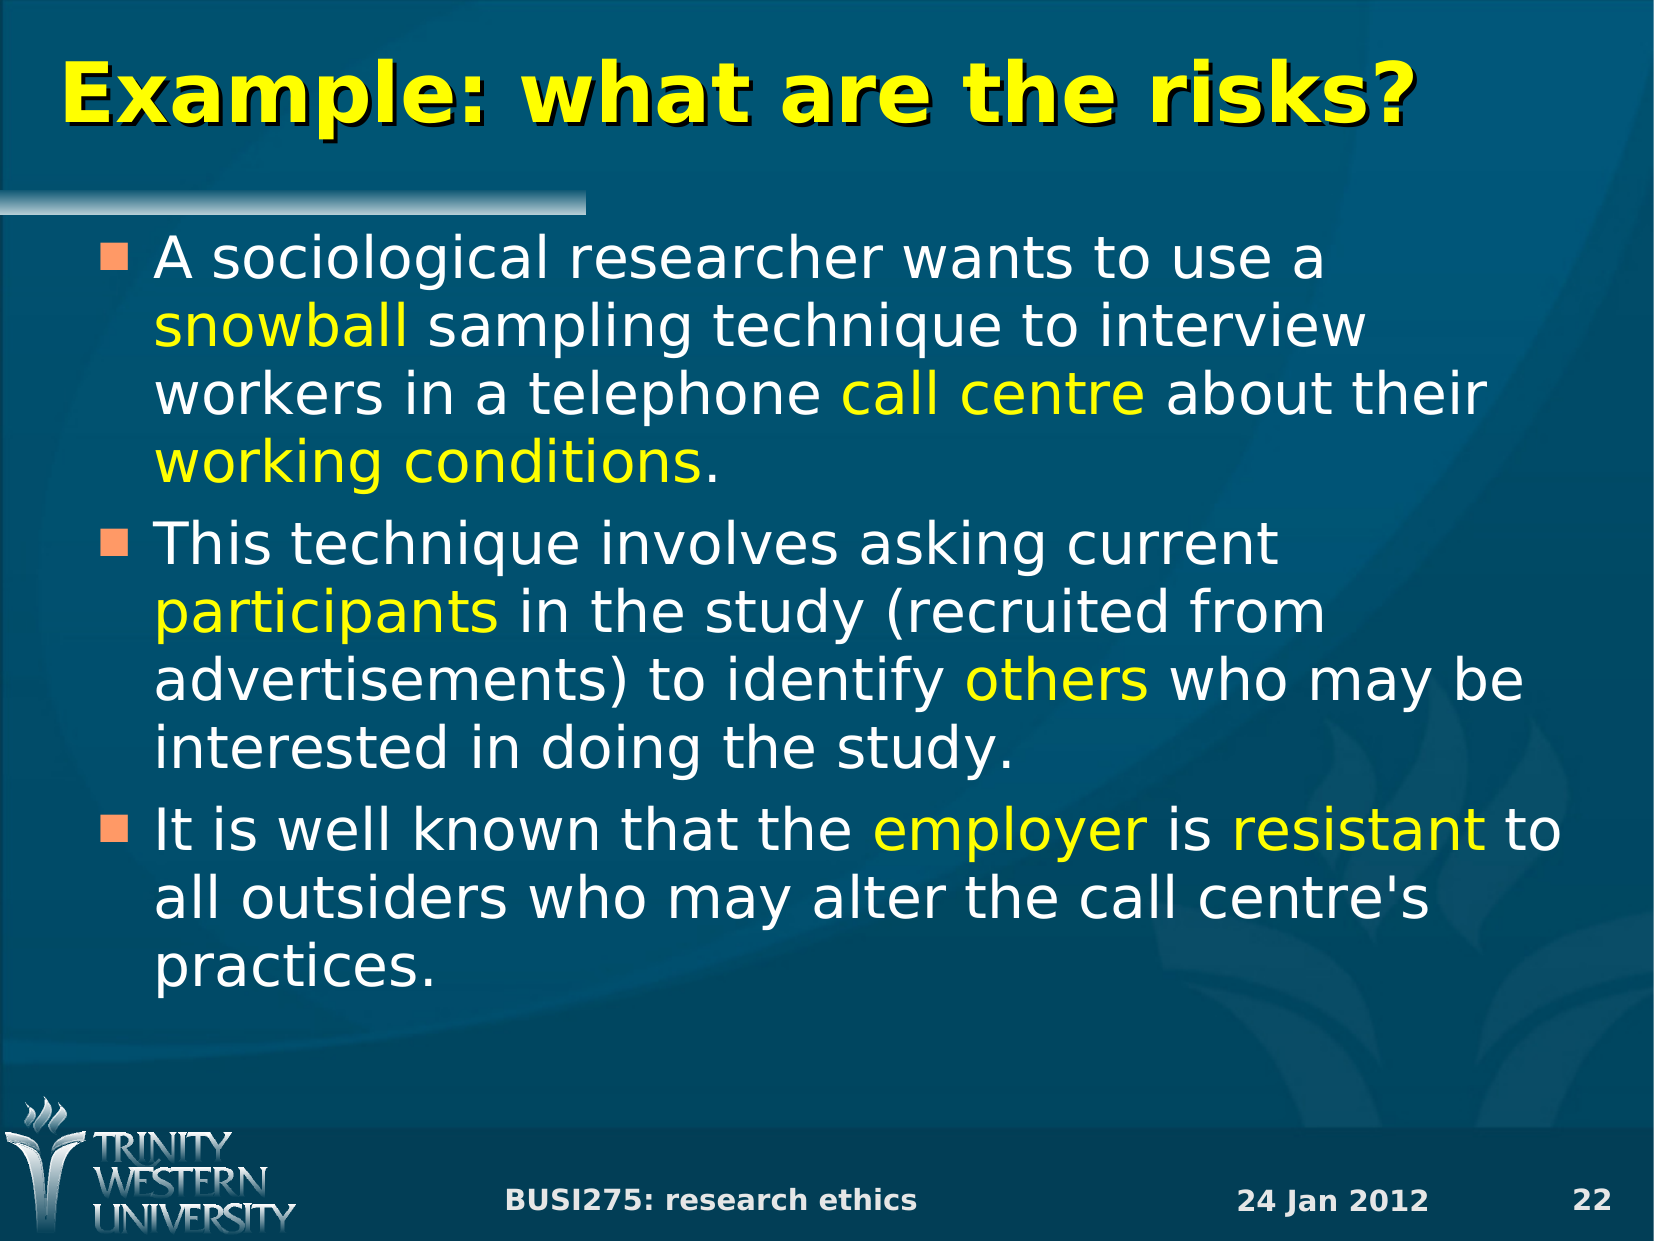

# Example: what are the risks?
A sociological researcher wants to use a snowball sampling technique to interview workers in a telephone call centre about their working conditions.
This technique involves asking current participants in the study (recruited from advertisements) to identify others who may be interested in doing the study.
It is well known that the employer is resistant to all outsiders who may alter the call centre's practices.
BUSI275: research ethics
24 Jan 2012
22